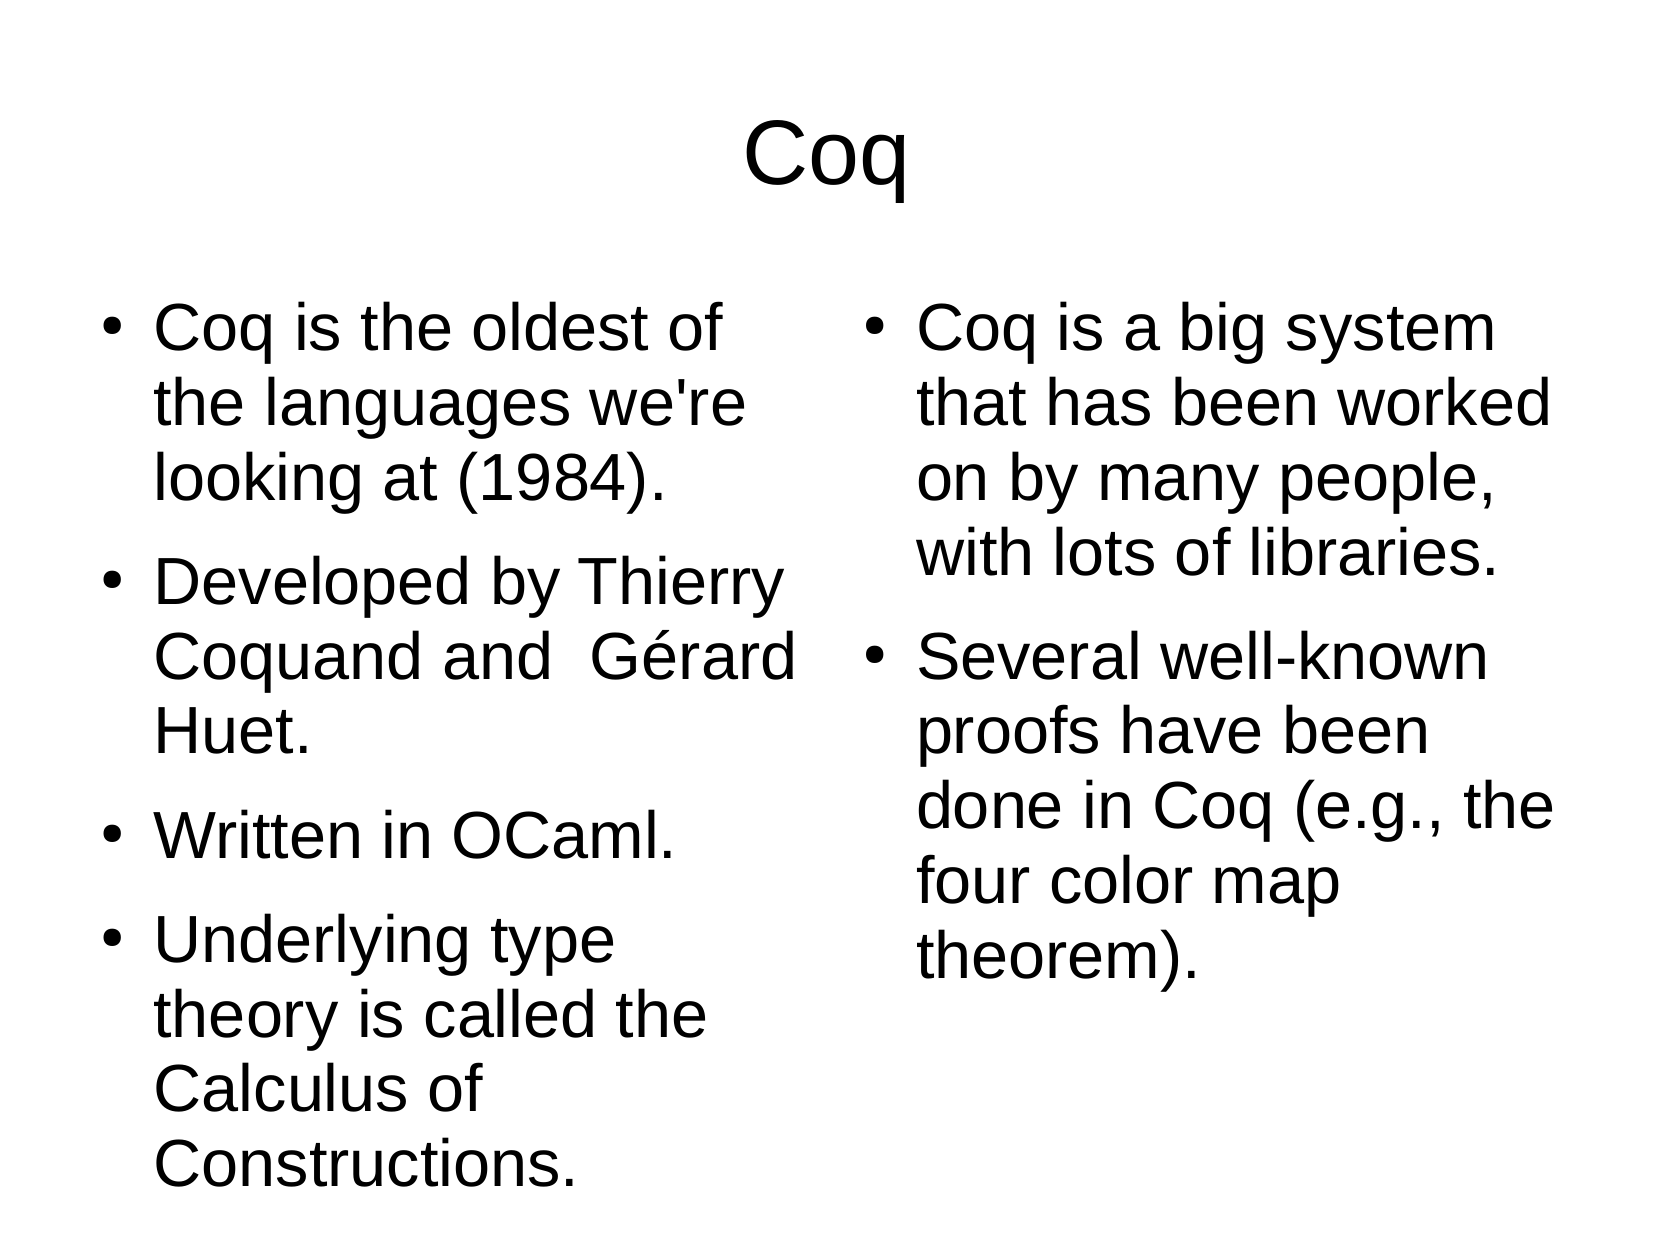

# Coq
Coq is the oldest of the languages we're looking at (1984).
Developed by Thierry Coquand and Gérard Huet.
Written in OCaml.
Underlying type theory is called the Calculus of Constructions.
Coq is a big system that has been worked on by many people, with lots of libraries.
Several well-known proofs have been done in Coq (e.g., the four color map theorem).